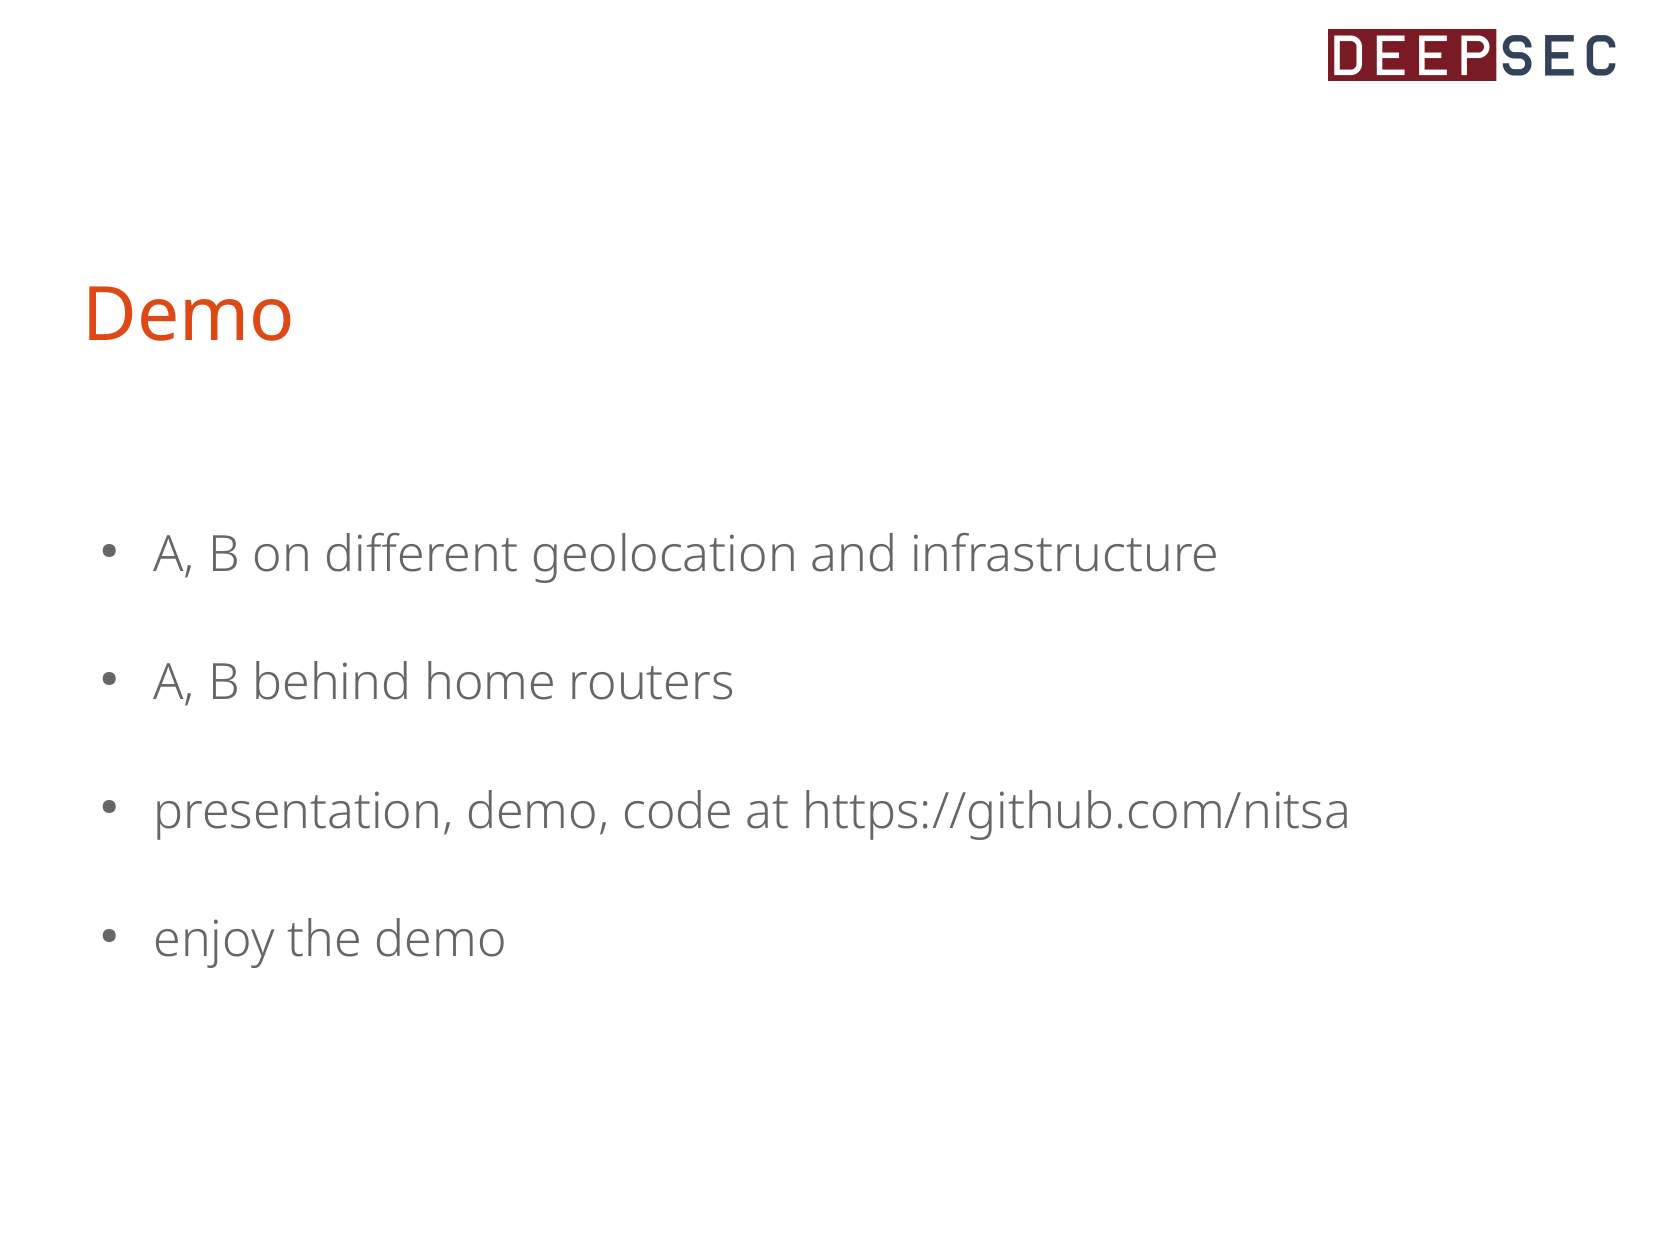

# Demo
A, B on different geolocation and infrastructure
A, B behind home routers
presentation, demo, code at https://github.com/nitsa
enjoy the demo